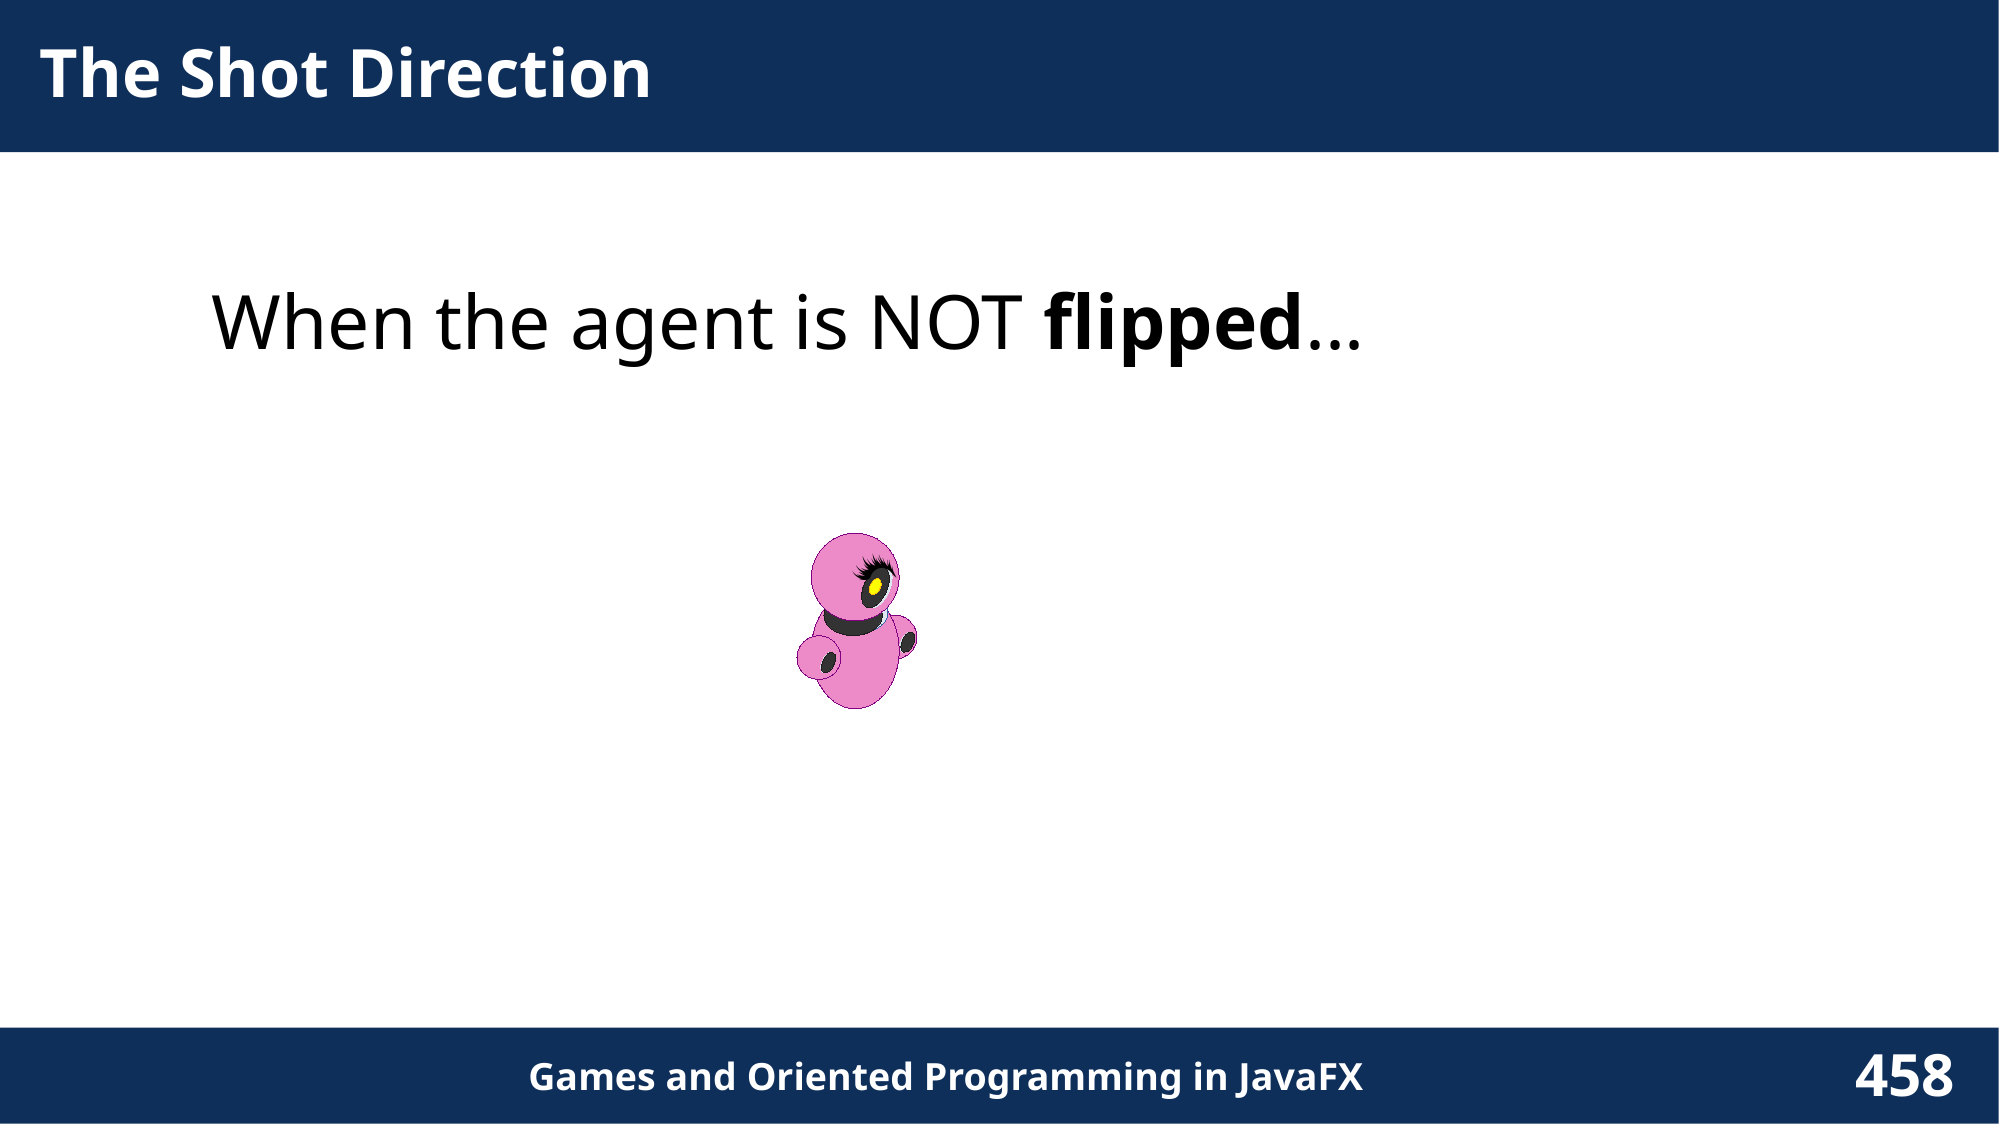

The Shot Direction
When the agent is NOT flipped...